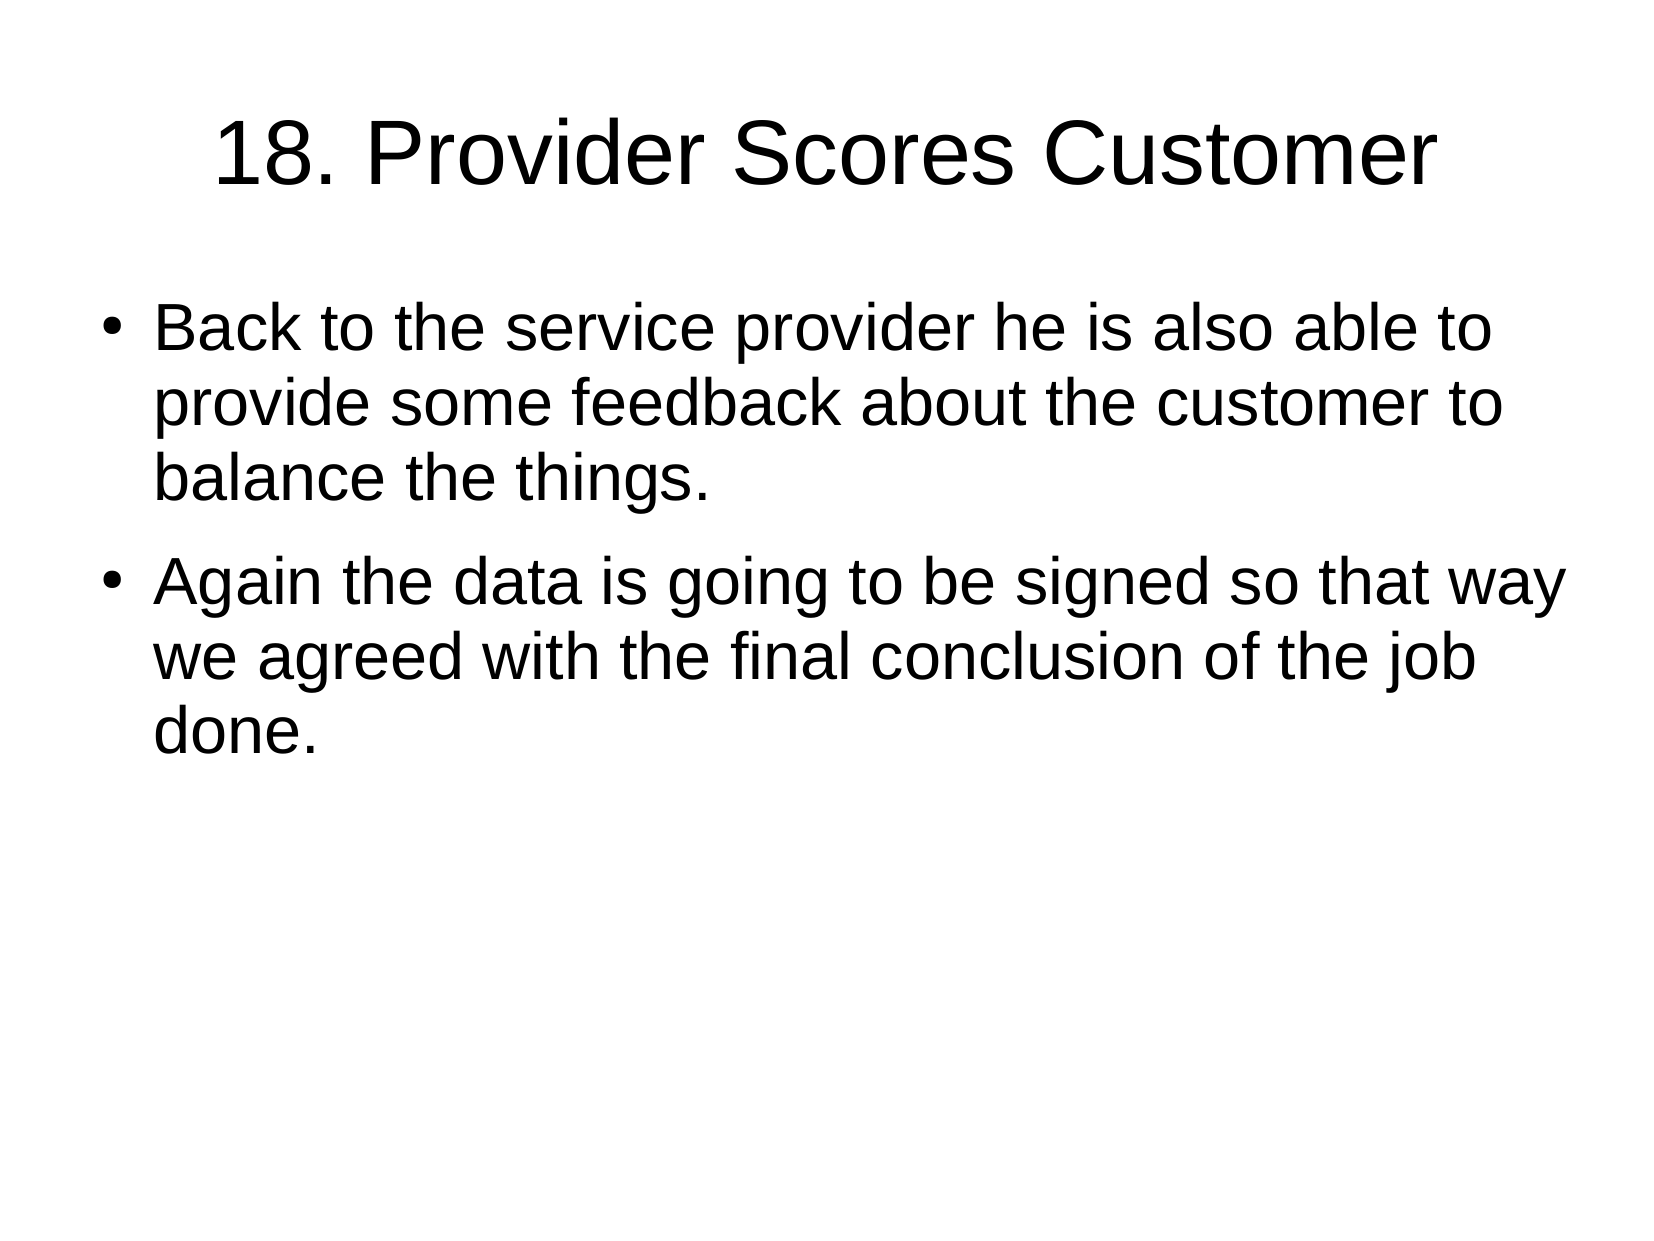

# 18. Provider Scores Customer
Back to the service provider he is also able to provide some feedback about the customer to balance the things.
Again the data is going to be signed so that way we agreed with the final conclusion of the job done.